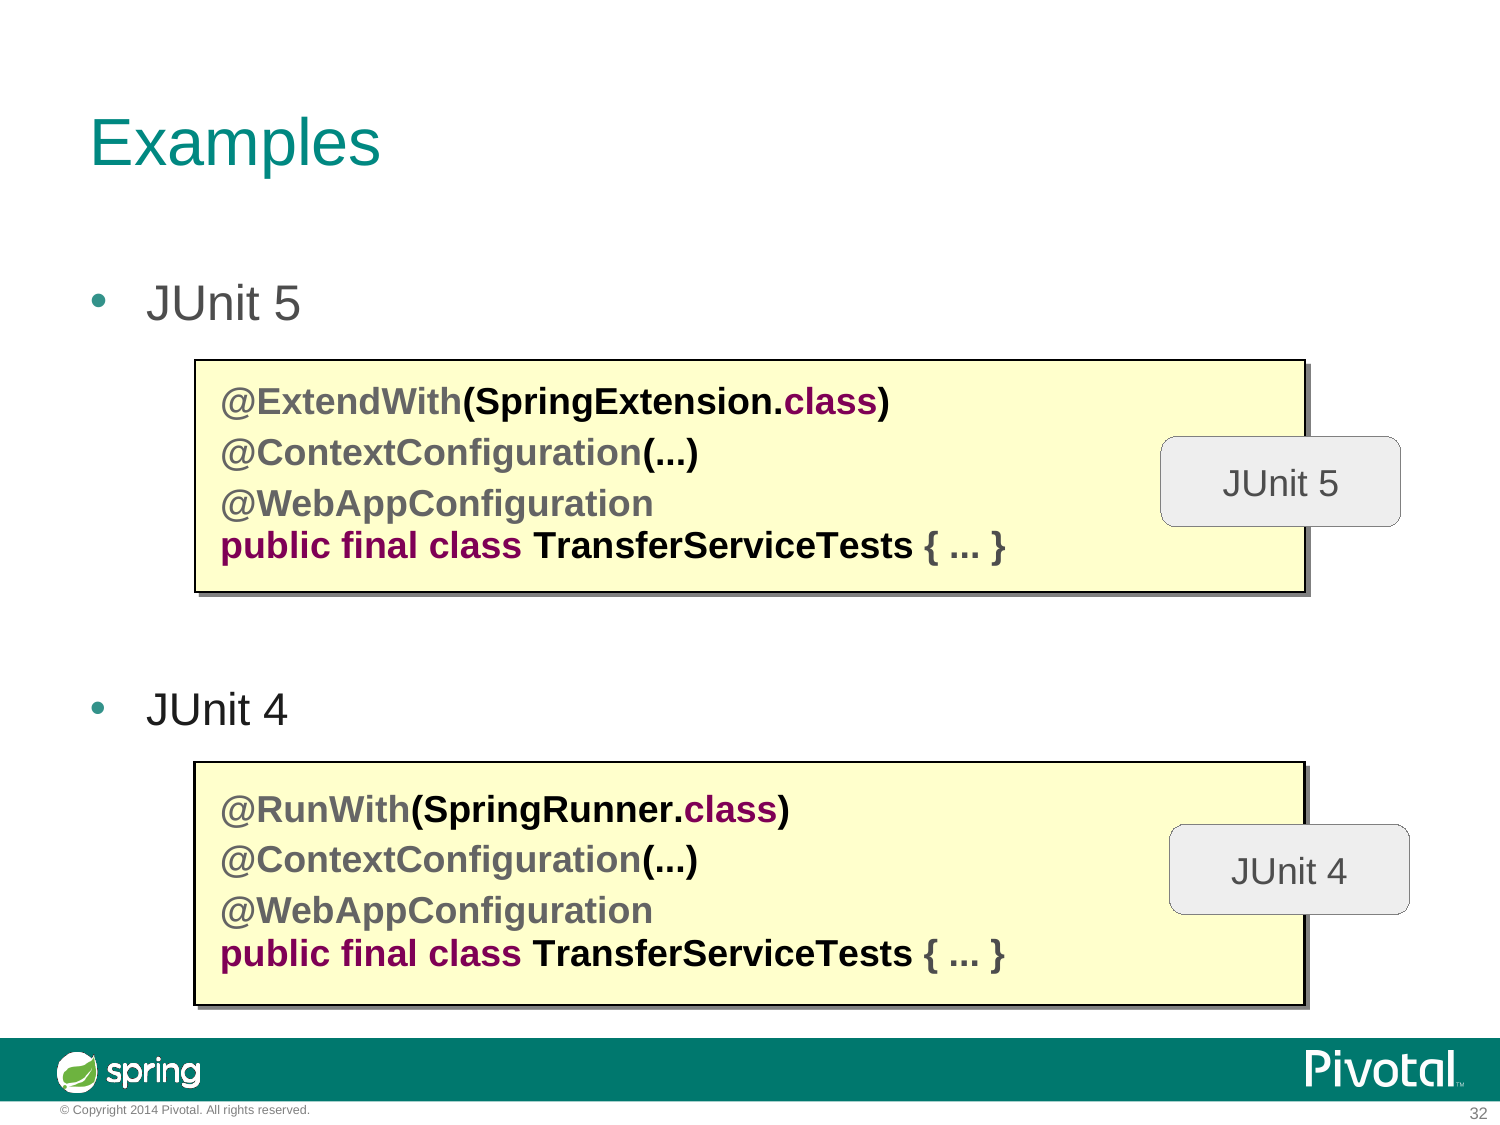

Examples
# JUnit 5
JUnit 4
 @ExtendWith(SpringExtension.class)
 @ContextConfiguration(...)
 @WebAppConfiguration
 public final class TransferServiceTests { ... }
JUnit 5
 @RunWith(SpringRunner.class)
 @ContextConfiguration(...)
 @WebAppConfiguration
 public final class TransferServiceTests { ... }
JUnit 4